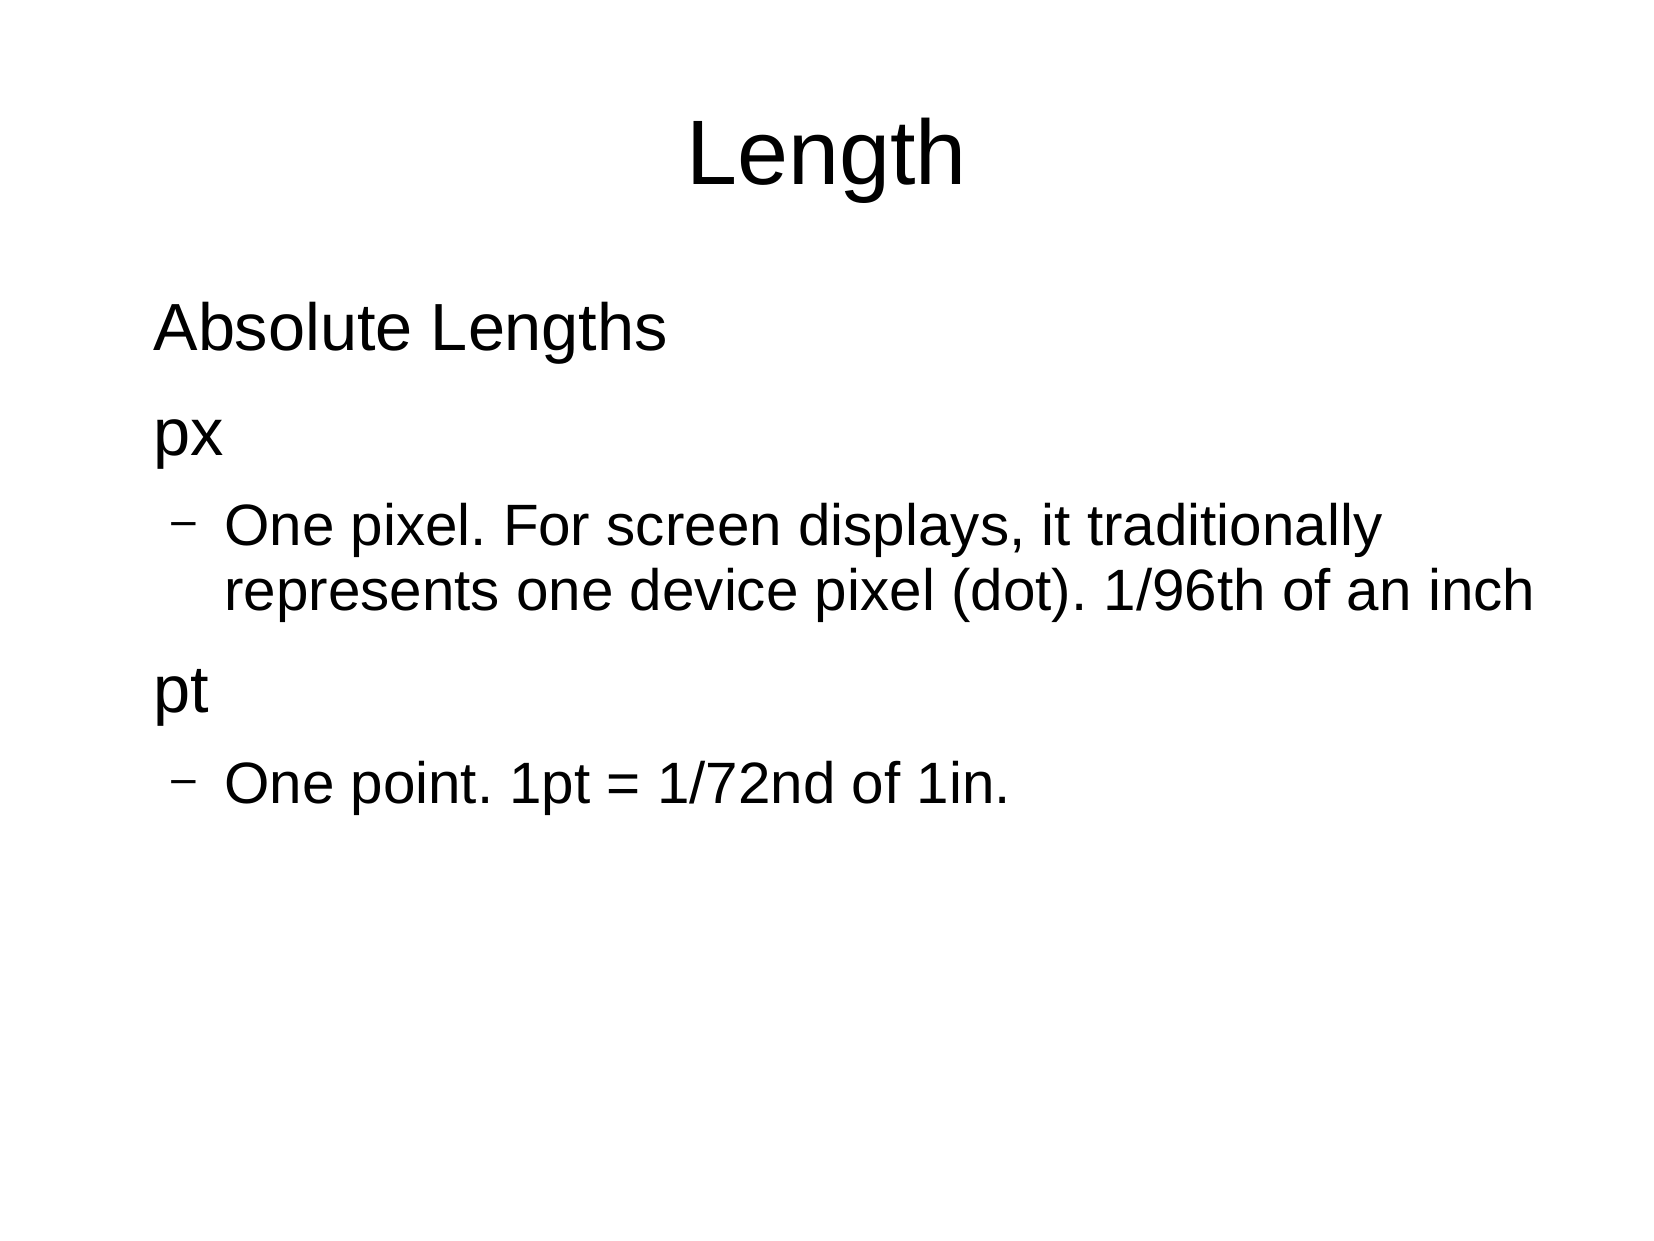

# Length
Absolute Lengths
px
One pixel. For screen displays, it traditionally represents one device pixel (dot). 1/96th of an inch
pt
One point. 1pt = 1/72nd of 1in.